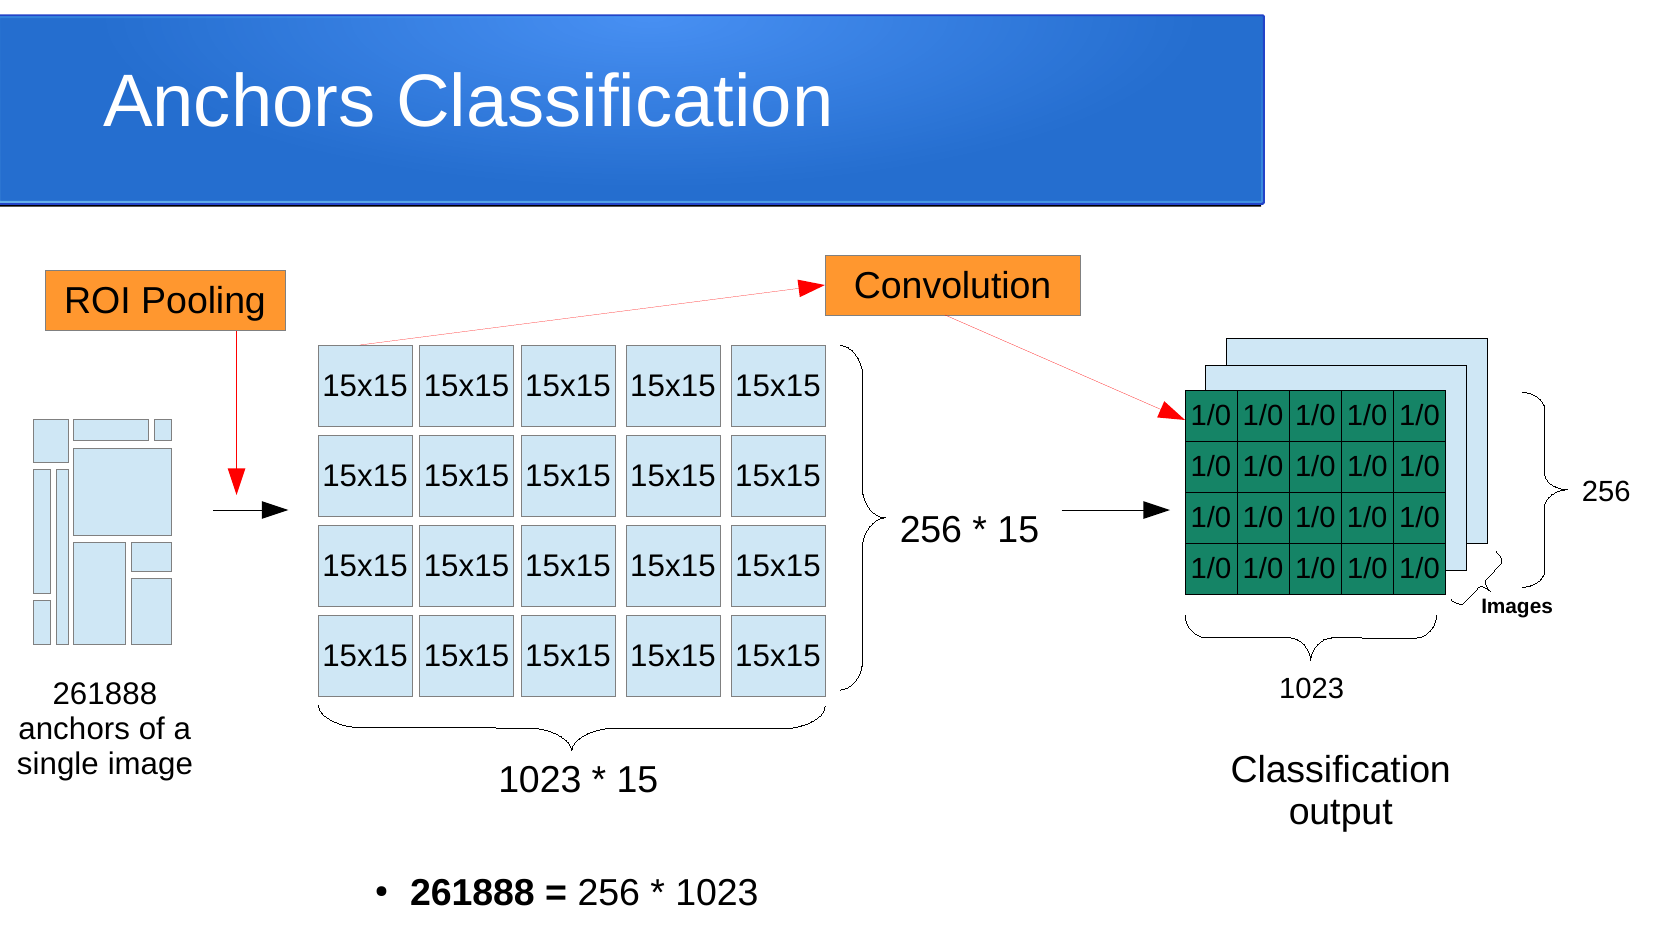

# Anchors Classification
Convolution
ROI Pooling
15x15
15x15
15x15
15x15
15x15
1/0
1/0
1/0
1/0
1/0
15x15
15x15
15x15
15x15
15x15
1/0
1/0
1/0
1/0
1/0
256
1/0
1/0
1/0
1/0
1/0
256 * 15
15x15
15x15
15x15
15x15
15x15
1/0
1/0
1/0
1/0
1/0
Images
15x15
15x15
15x15
15x15
15x15
1023
261888 anchors of a single image
Classification output
1023 * 15
261888 = 256 * 1023